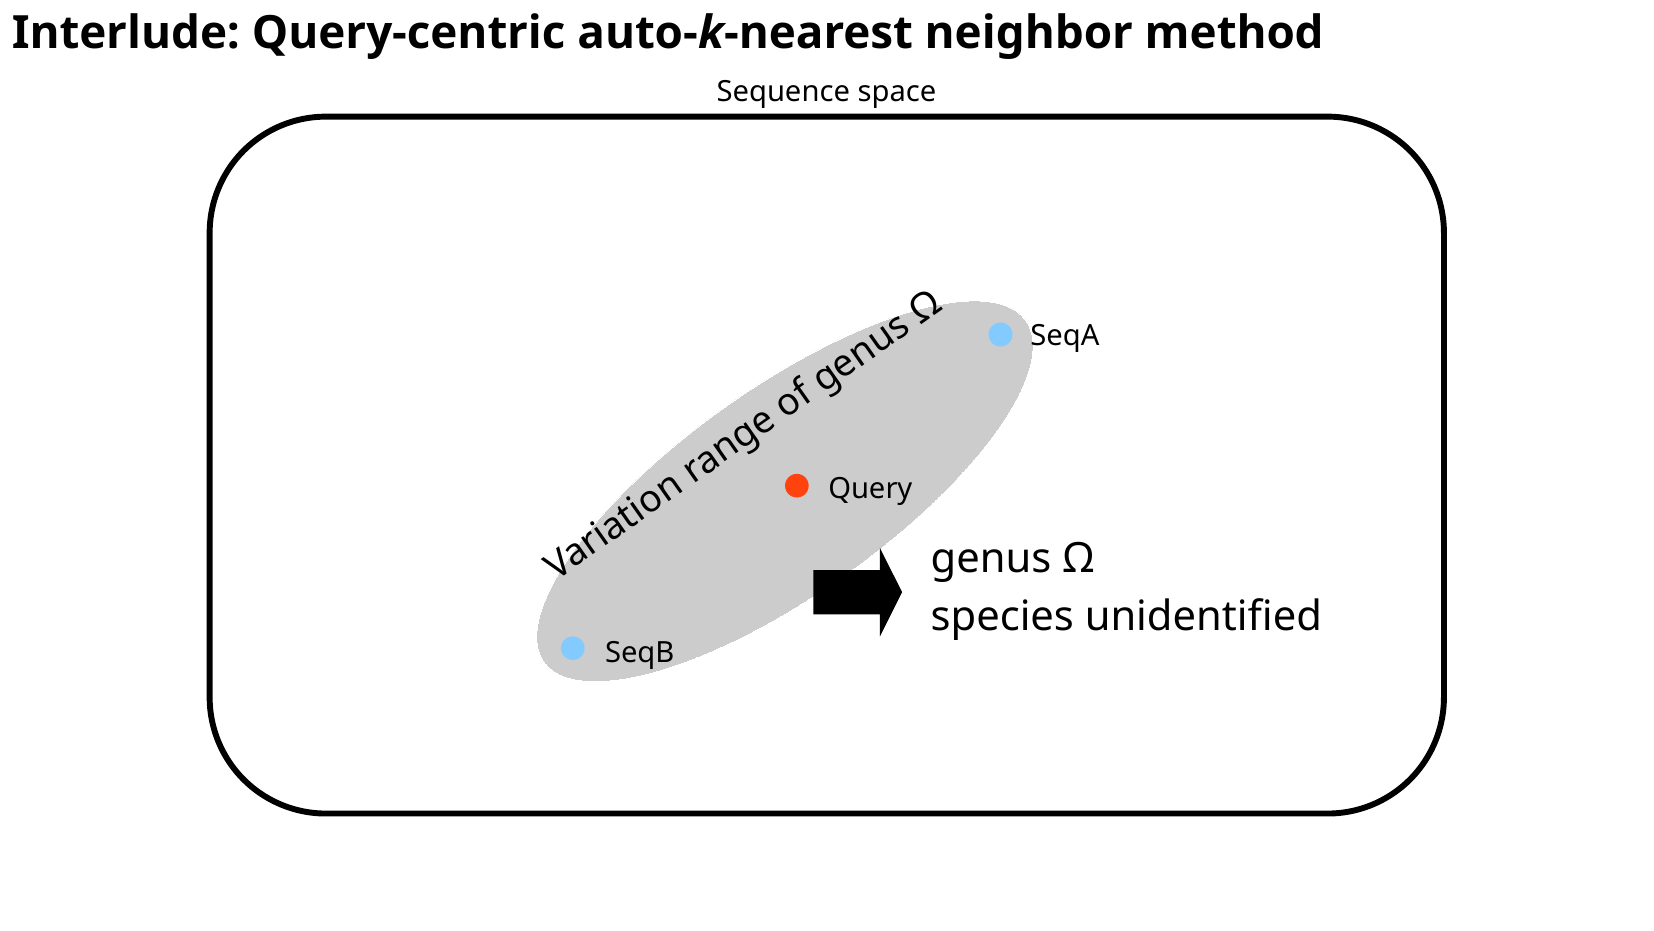

# Interlude: Query-centric auto-k-nearest neighbor method
Sequence space
SeqA
Variation range of genus Ω
Query
genus Ω
species unidentified
SeqB